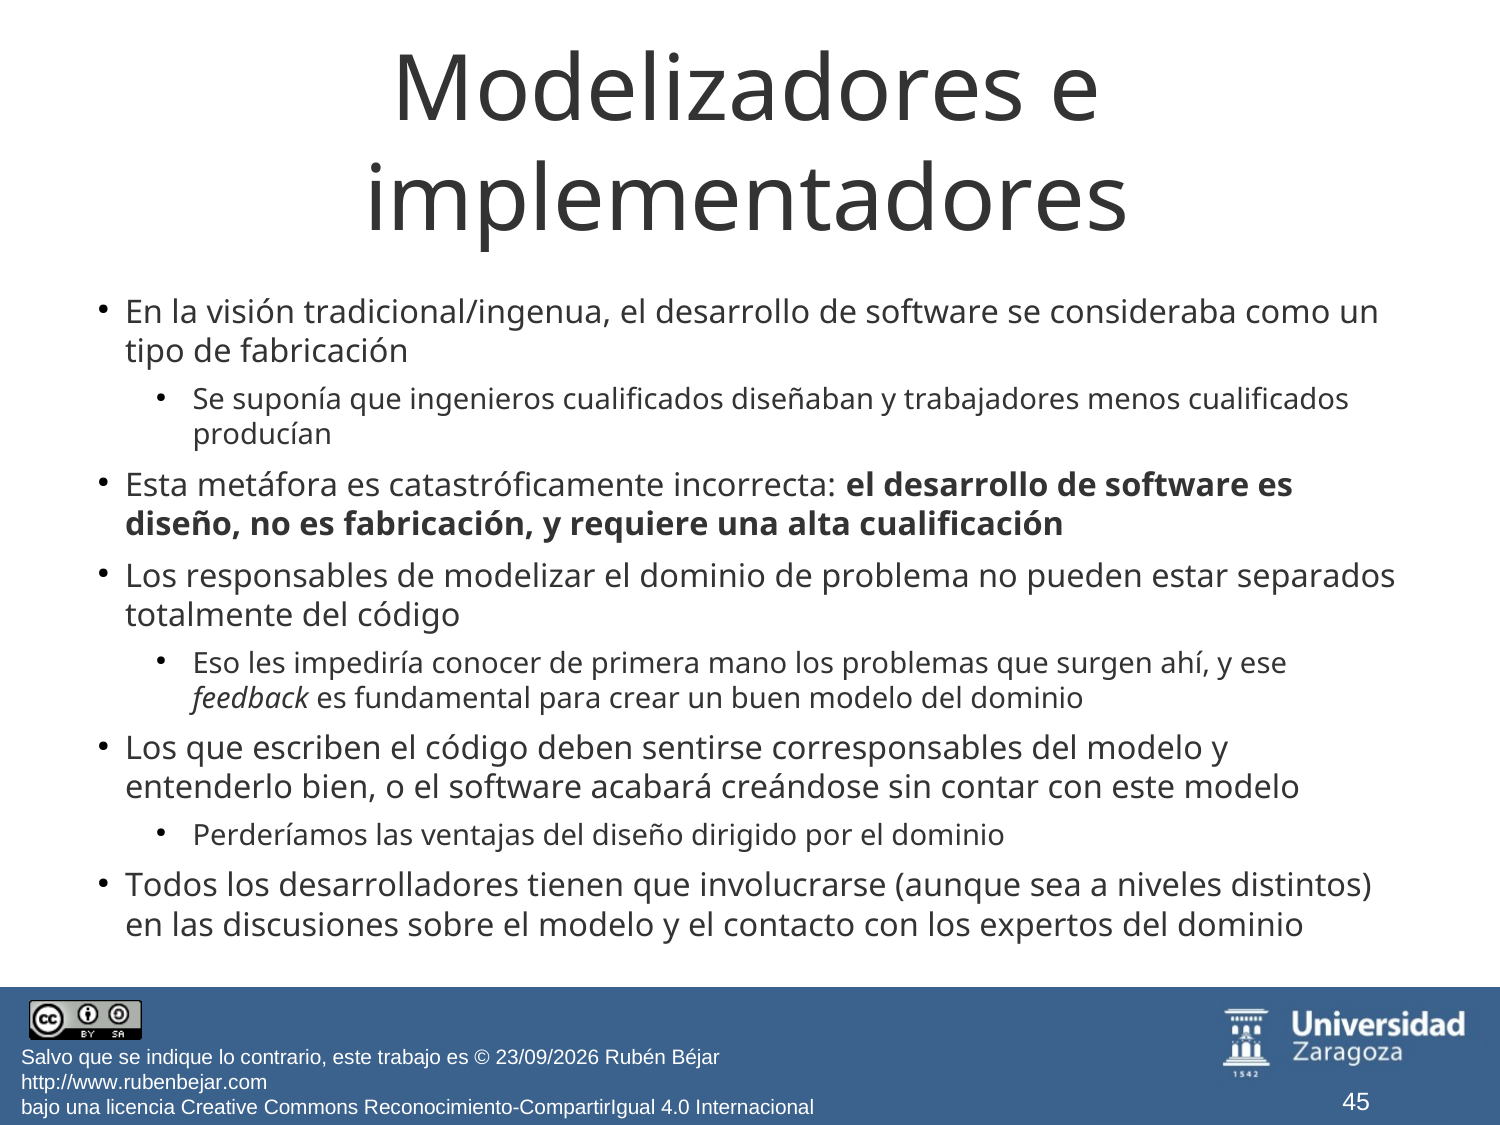

# Modelizadores e implementadores
En la visión tradicional/ingenua, el desarrollo de software se consideraba como un tipo de fabricación
Se suponía que ingenieros cualificados diseñaban y trabajadores menos cualificados producían
Esta metáfora es catastróficamente incorrecta: el desarrollo de software es diseño, no es fabricación, y requiere una alta cualificación
Los responsables de modelizar el dominio de problema no pueden estar separados totalmente del código
Eso les impediría conocer de primera mano los problemas que surgen ahí, y ese feedback es fundamental para crear un buen modelo del dominio
Los que escriben el código deben sentirse corresponsables del modelo y entenderlo bien, o el software acabará creándose sin contar con este modelo
Perderíamos las ventajas del diseño dirigido por el dominio
Todos los desarrolladores tienen que involucrarse (aunque sea a niveles distintos) en las discusiones sobre el modelo y el contacto con los expertos del dominio